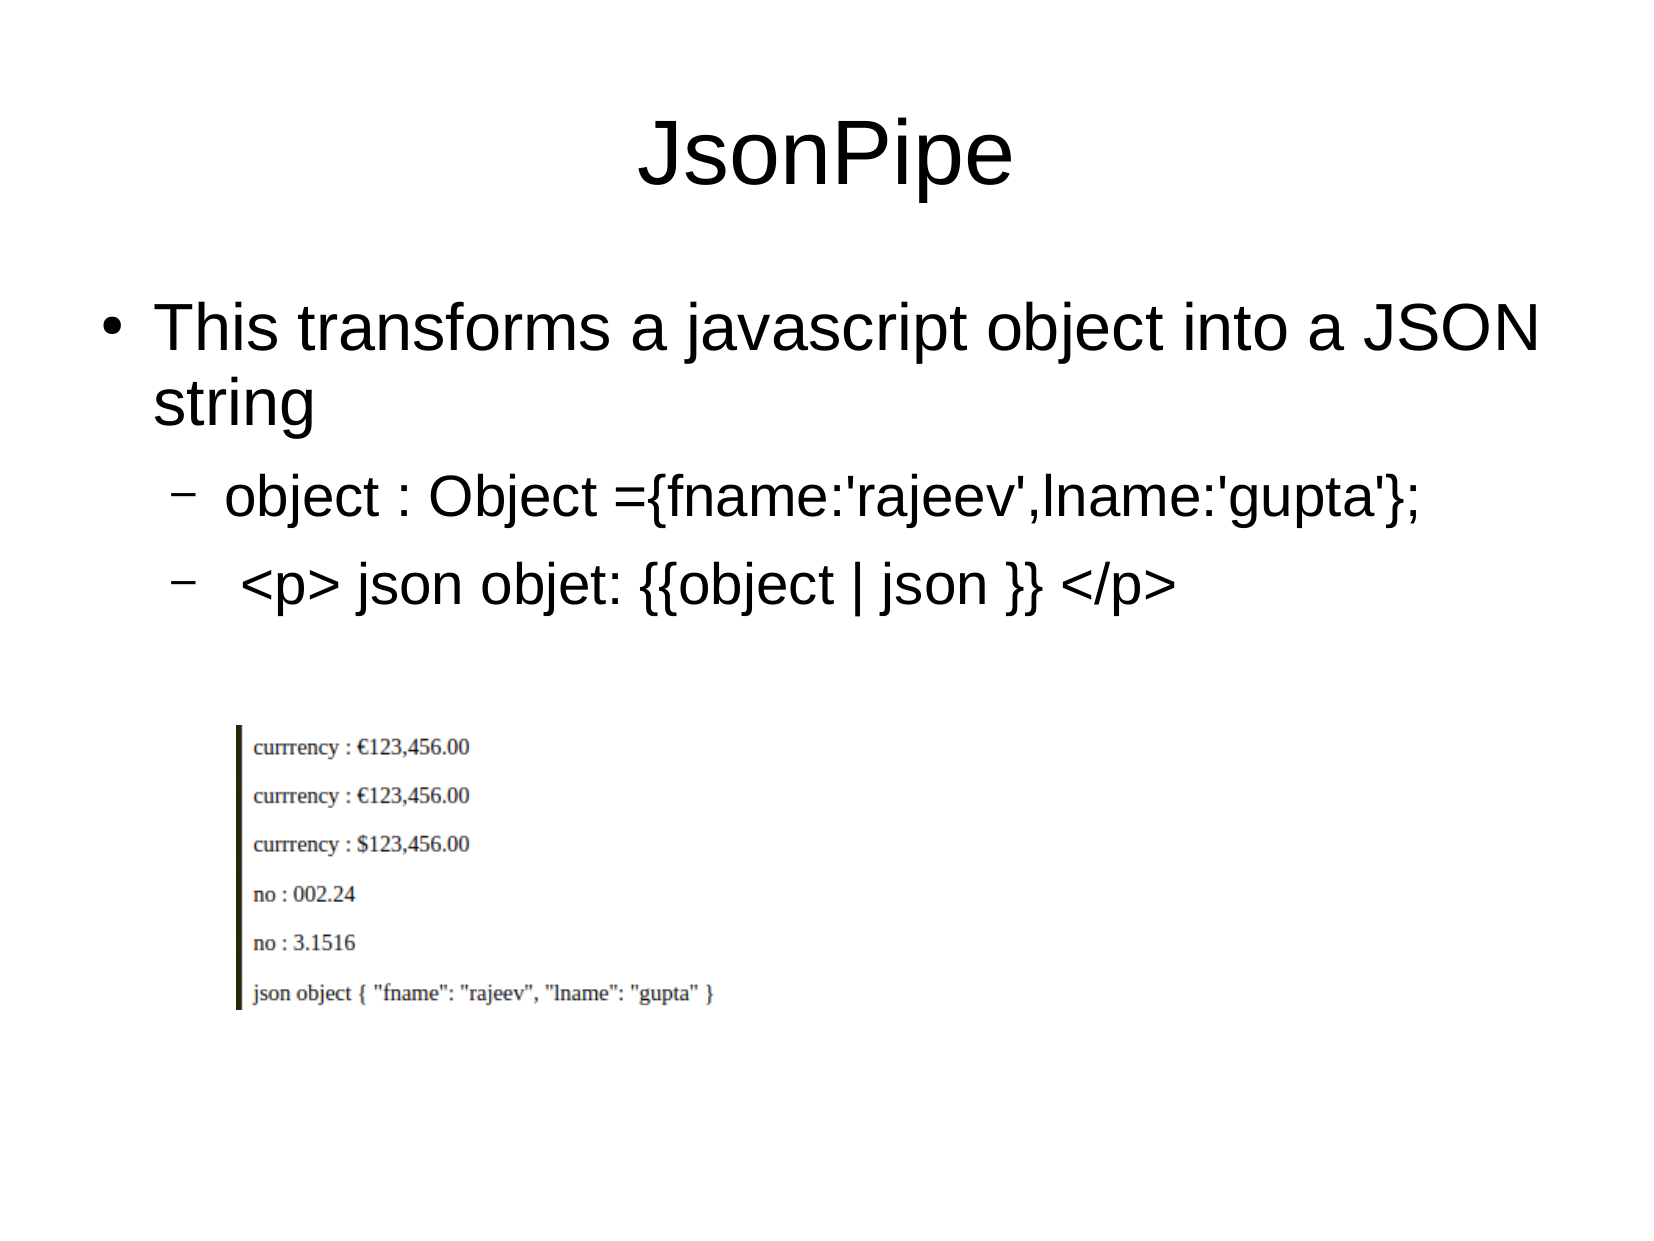

# JsonPipe
This transforms a javascript object into a JSON string
object : Object ={fname:'rajeev',lname:'gupta'};
 <p> json objet: {{object | json }} </p>